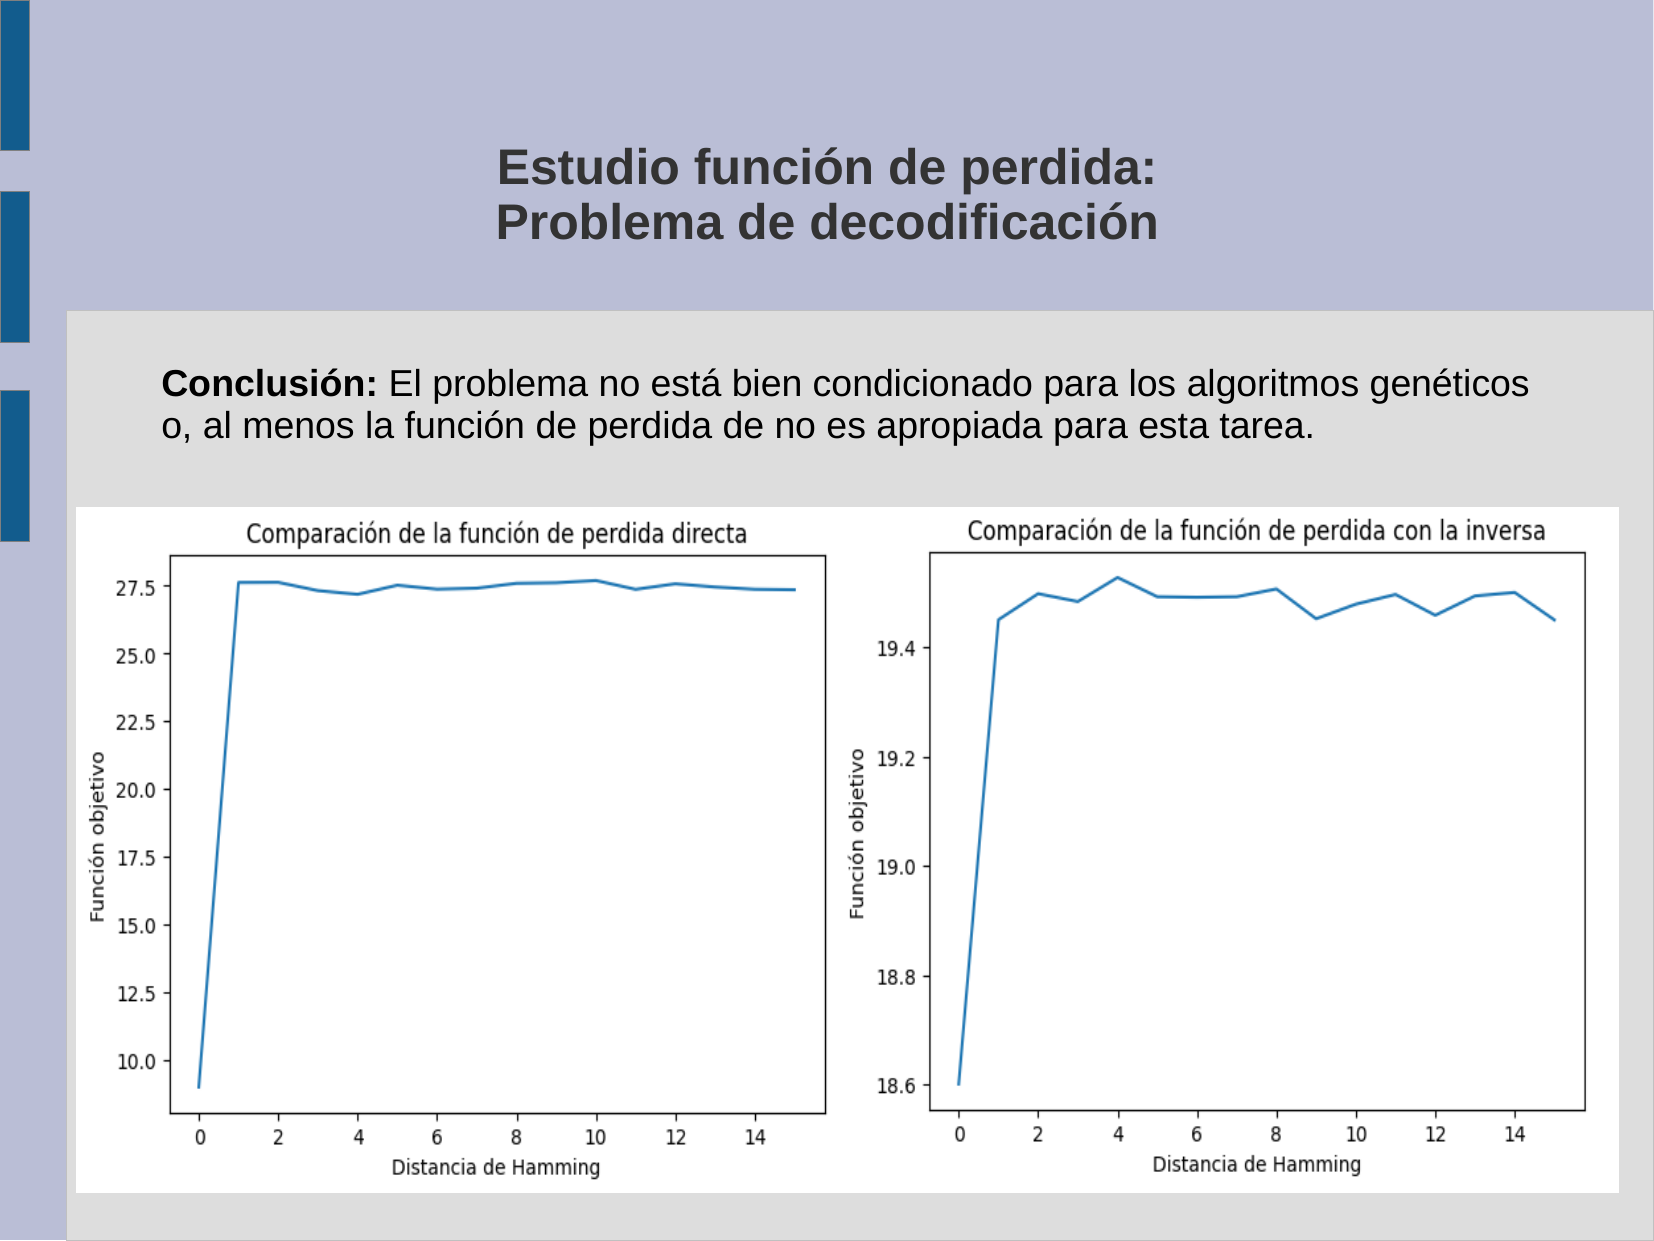

# Estudio función de perdida: Problema de decodificación
Conclusión: El problema no está bien condicionado para los algoritmos genéticos o, al menos la función de perdida de no es apropiada para esta tarea.